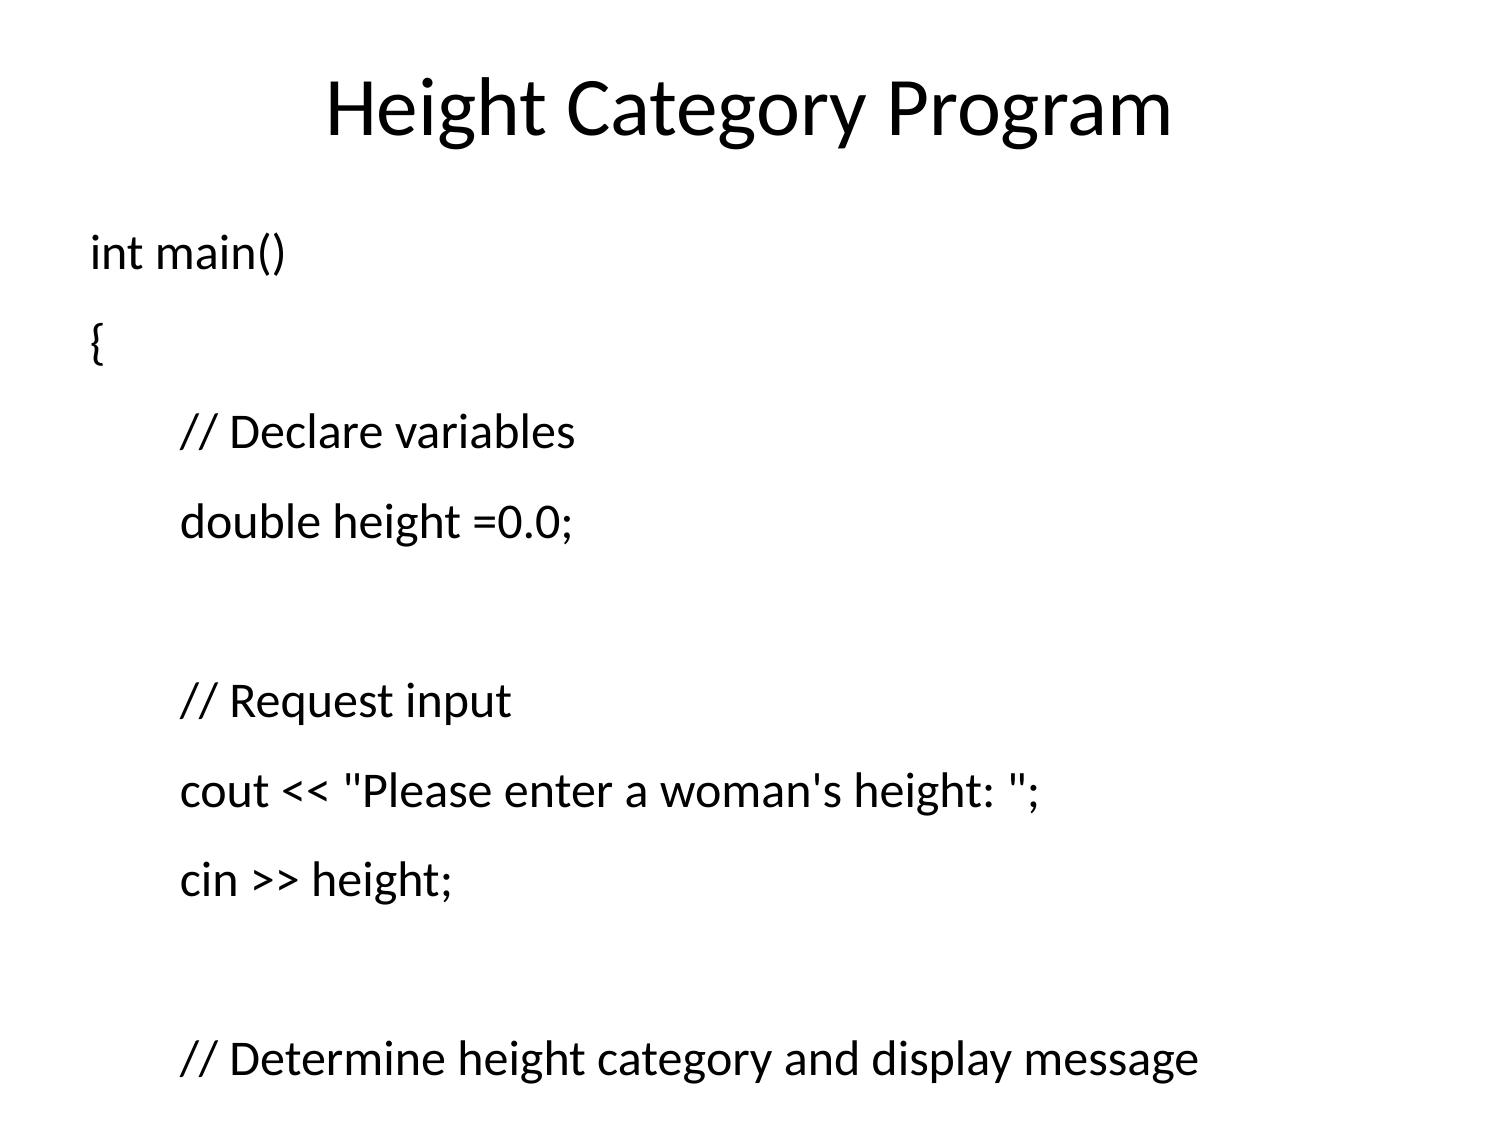

# Height Category Program
int main()
{
 // Declare variables
 double height =0.0;
 // Request input
 cout << "Please enter a woman's height: ";
 cin >> height;
 // Determine height category and display message
 if (height <= 63)
 {
	cout << "Height category: Petite" << endl;
 }